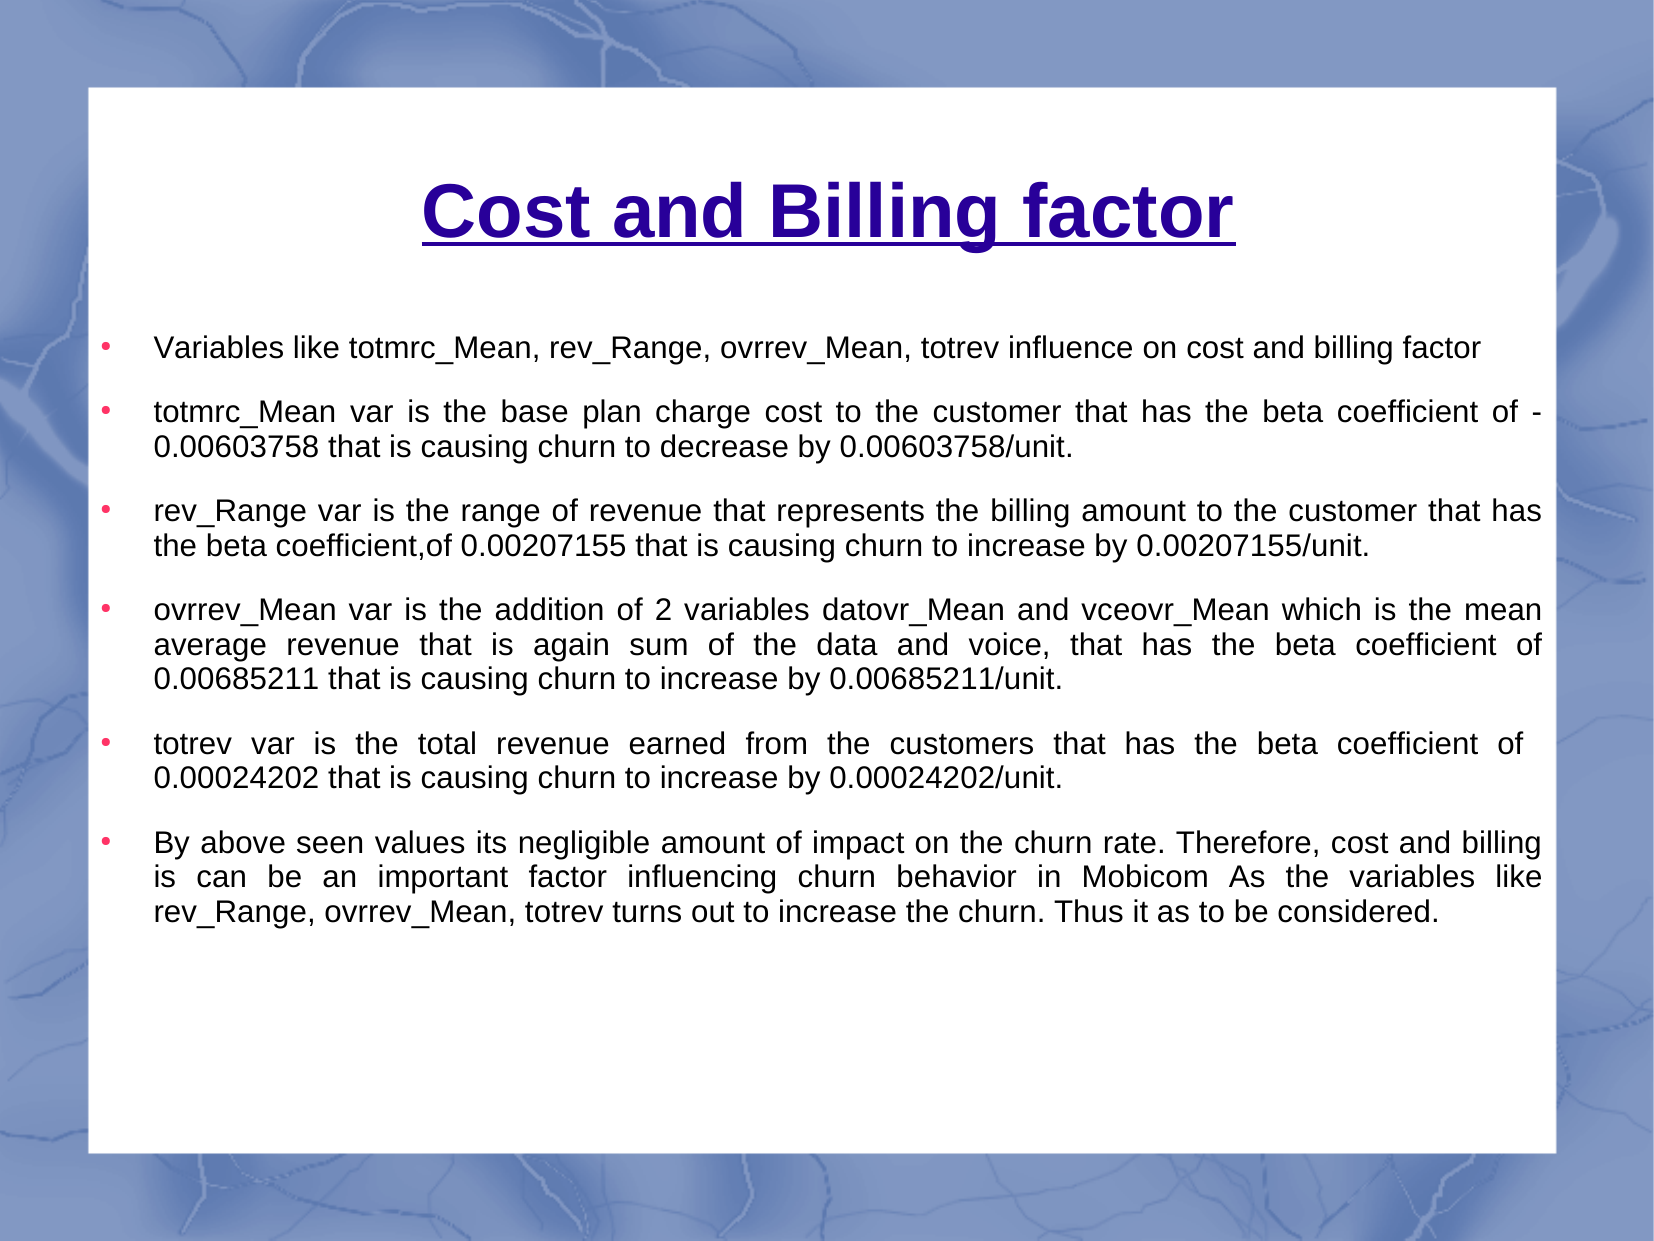

# Cost and Billing factor
Variables like totmrc_Mean, rev_Range, ovrrev_Mean, totrev influence on cost and billing factor
totmrc_Mean var is the base plan charge cost to the customer that has the beta coefficient of -0.00603758 that is causing churn to decrease by 0.00603758/unit.
rev_Range var is the range of revenue that represents the billing amount to the customer that has the beta coefficient,of 0.00207155 that is causing churn to increase by 0.00207155/unit.
ovrrev_Mean var is the addition of 2 variables datovr_Mean and vceovr_Mean which is the mean average revenue that is again sum of the data and voice, that has the beta coefficient of 0.00685211 that is causing churn to increase by 0.00685211/unit.
totrev var is the total revenue earned from the customers that has the beta coefficient of 0.00024202 that is causing churn to increase by 0.00024202/unit.
By above seen values its negligible amount of impact on the churn rate. Therefore, cost and billing is can be an important factor influencing churn behavior in Mobicom As the variables like rev_Range, ovrrev_Mean, totrev turns out to increase the churn. Thus it as to be considered.